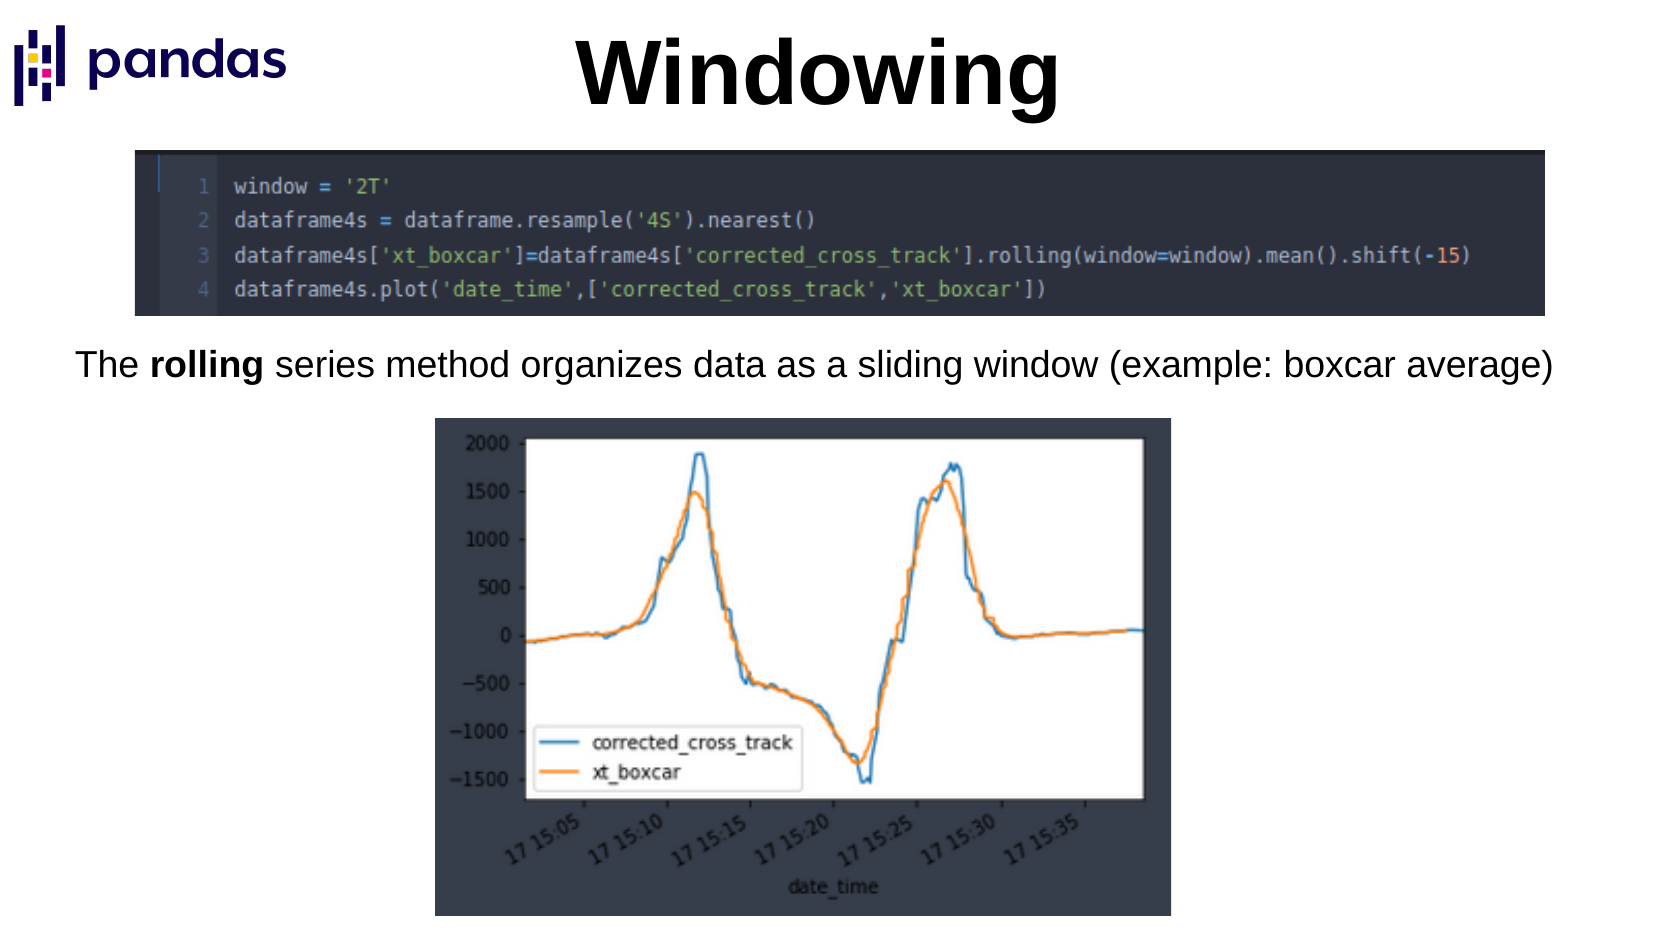

# Windowing
The rolling series method organizes data as a sliding window (example: boxcar average)